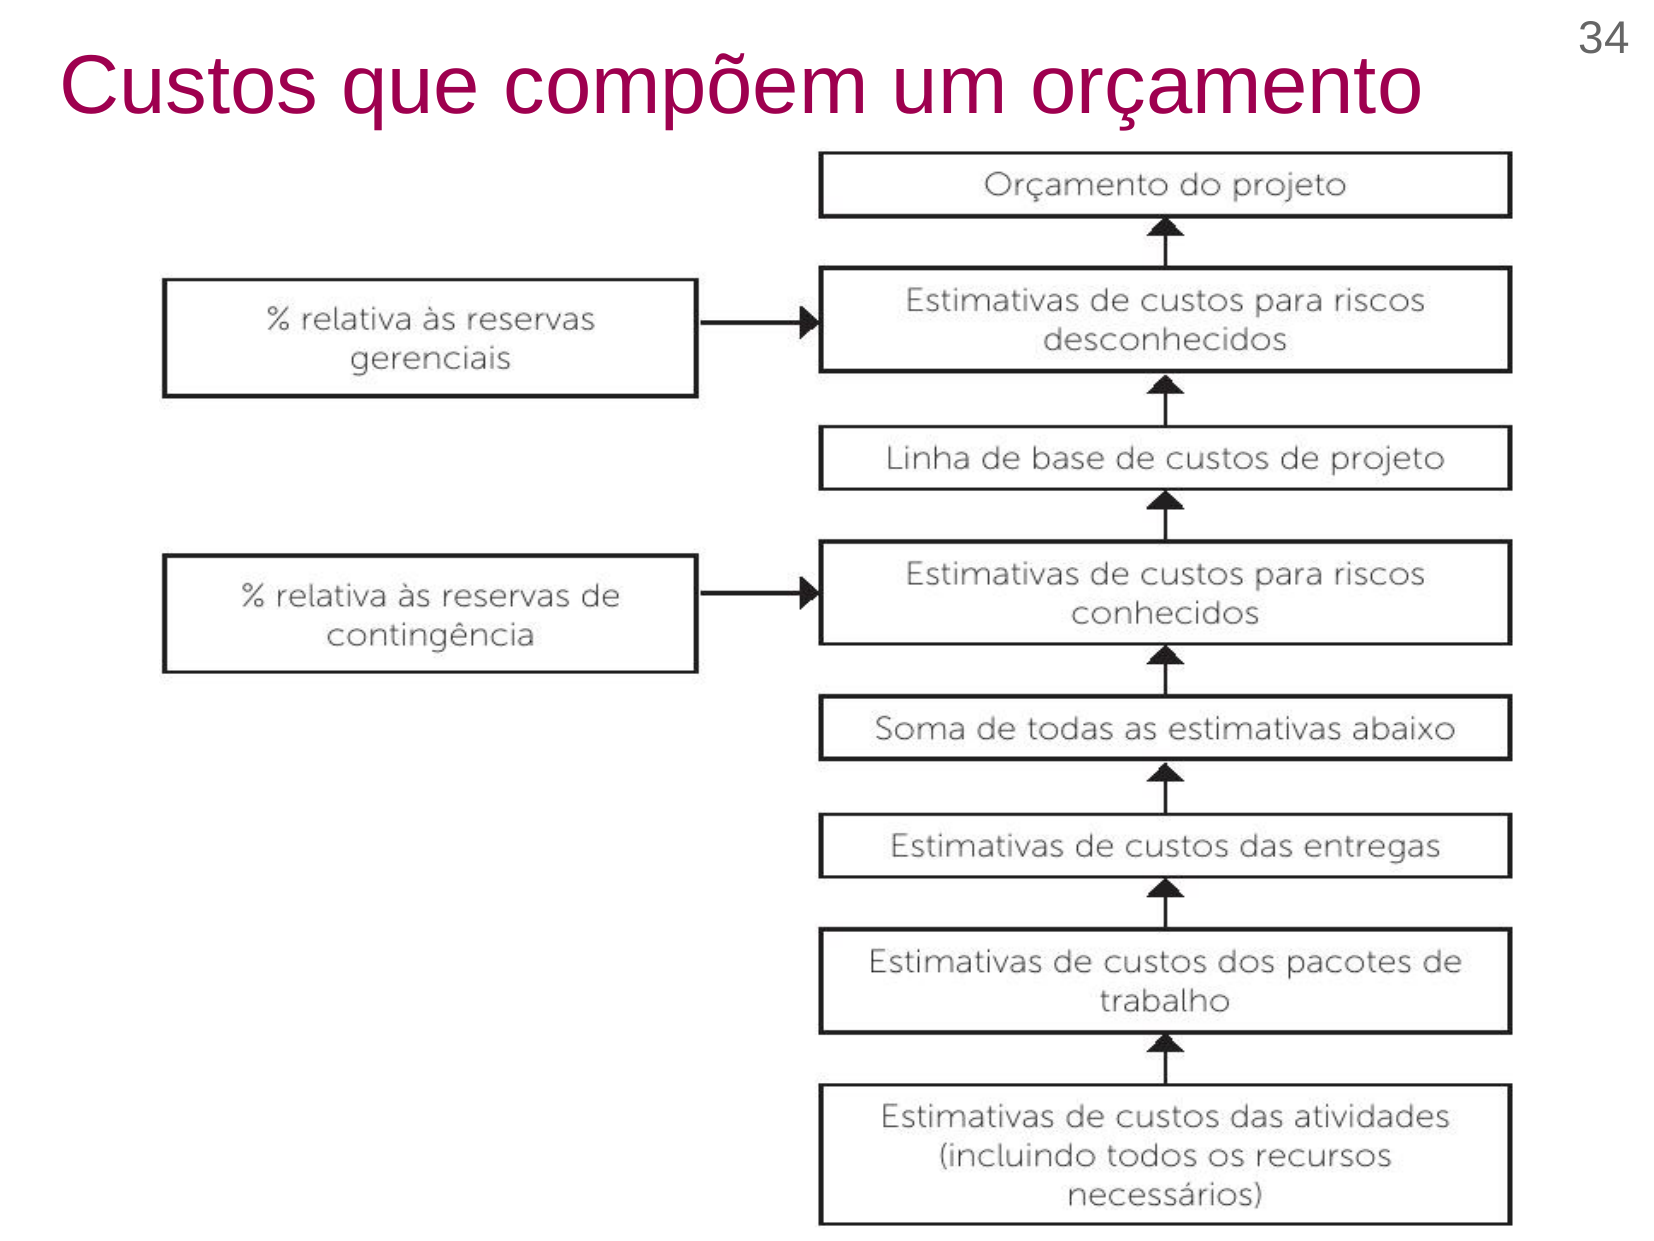

34
# Custos que compõem um orçamento